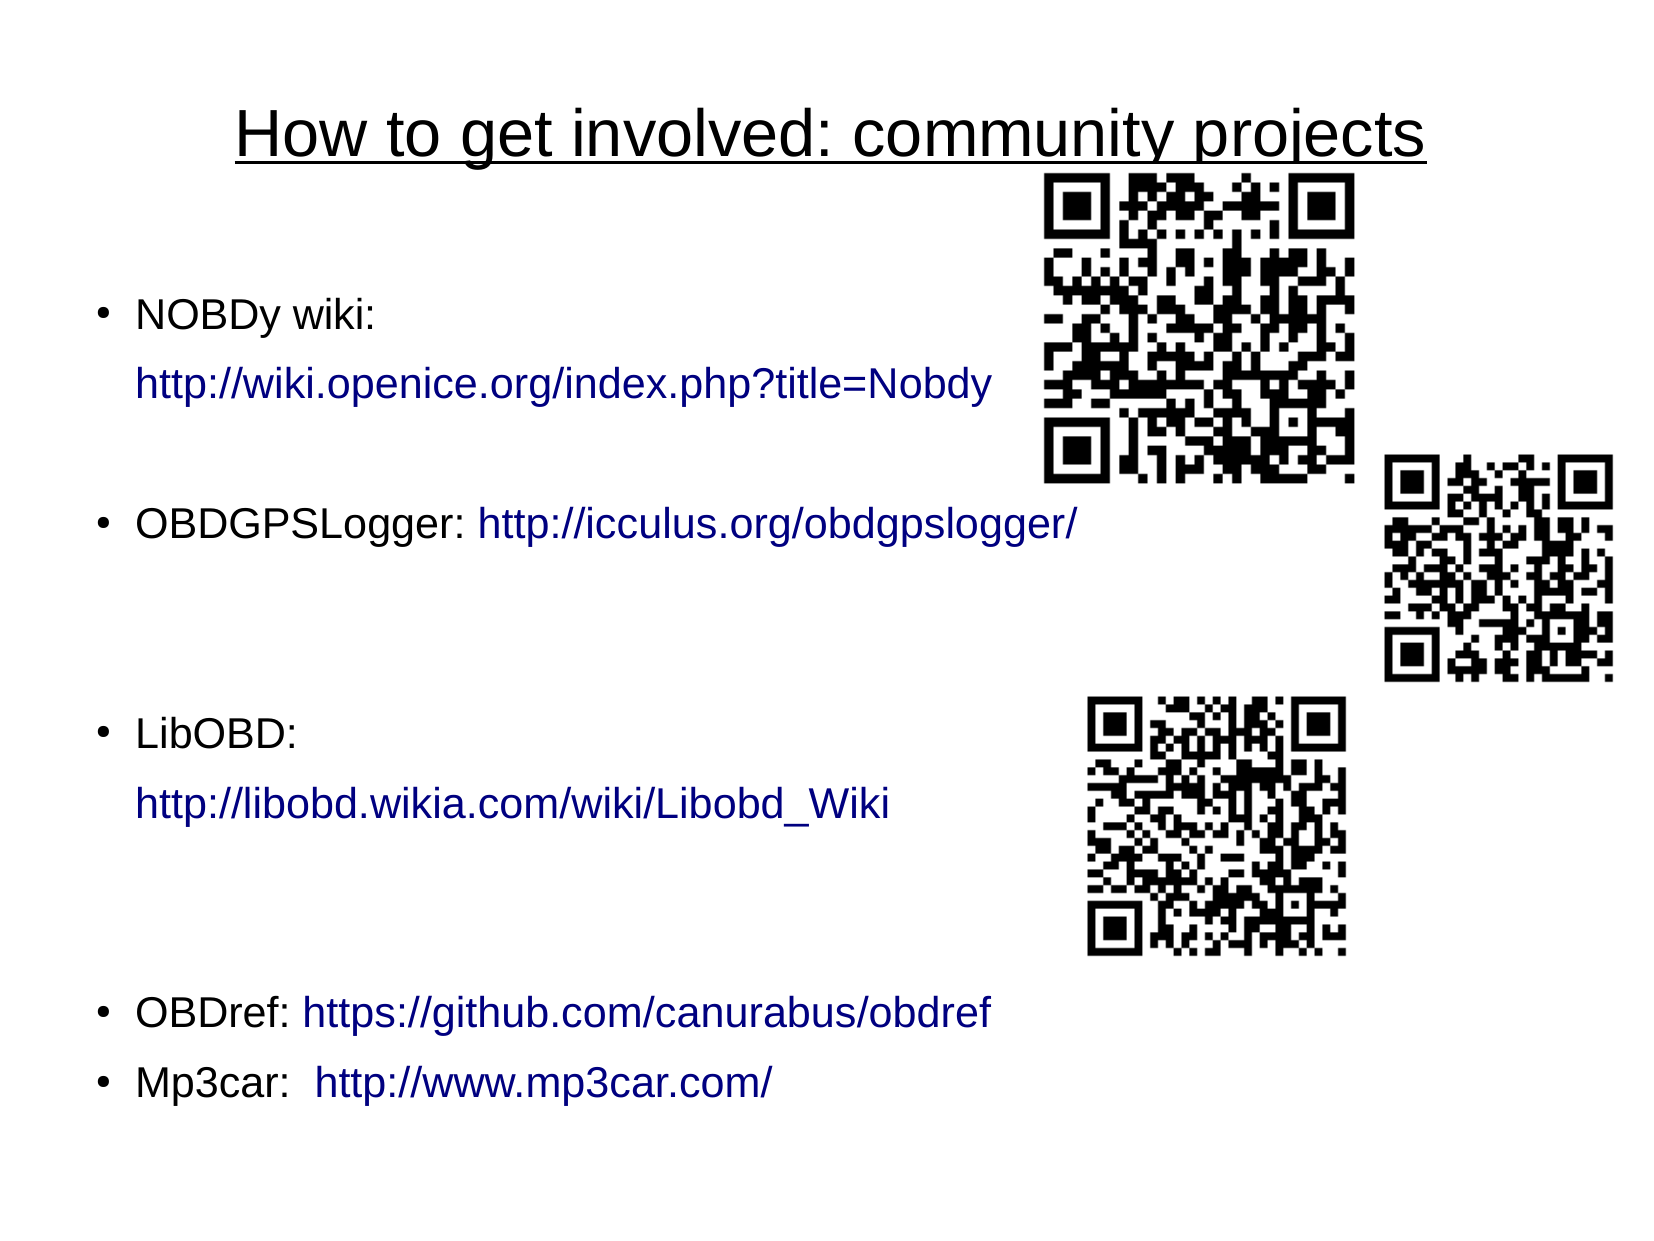

# How to get involved: community projects
NOBDy wiki:
http://wiki.openice.org/index.php?title=Nobdy
OBDGPSLogger: http://icculus.org/obdgpslogger/
LibOBD:
http://libobd.wikia.com/wiki/Libobd_Wiki
OBDref: https://github.com/canurabus/obdref
Mp3car: http://www.mp3car.com/